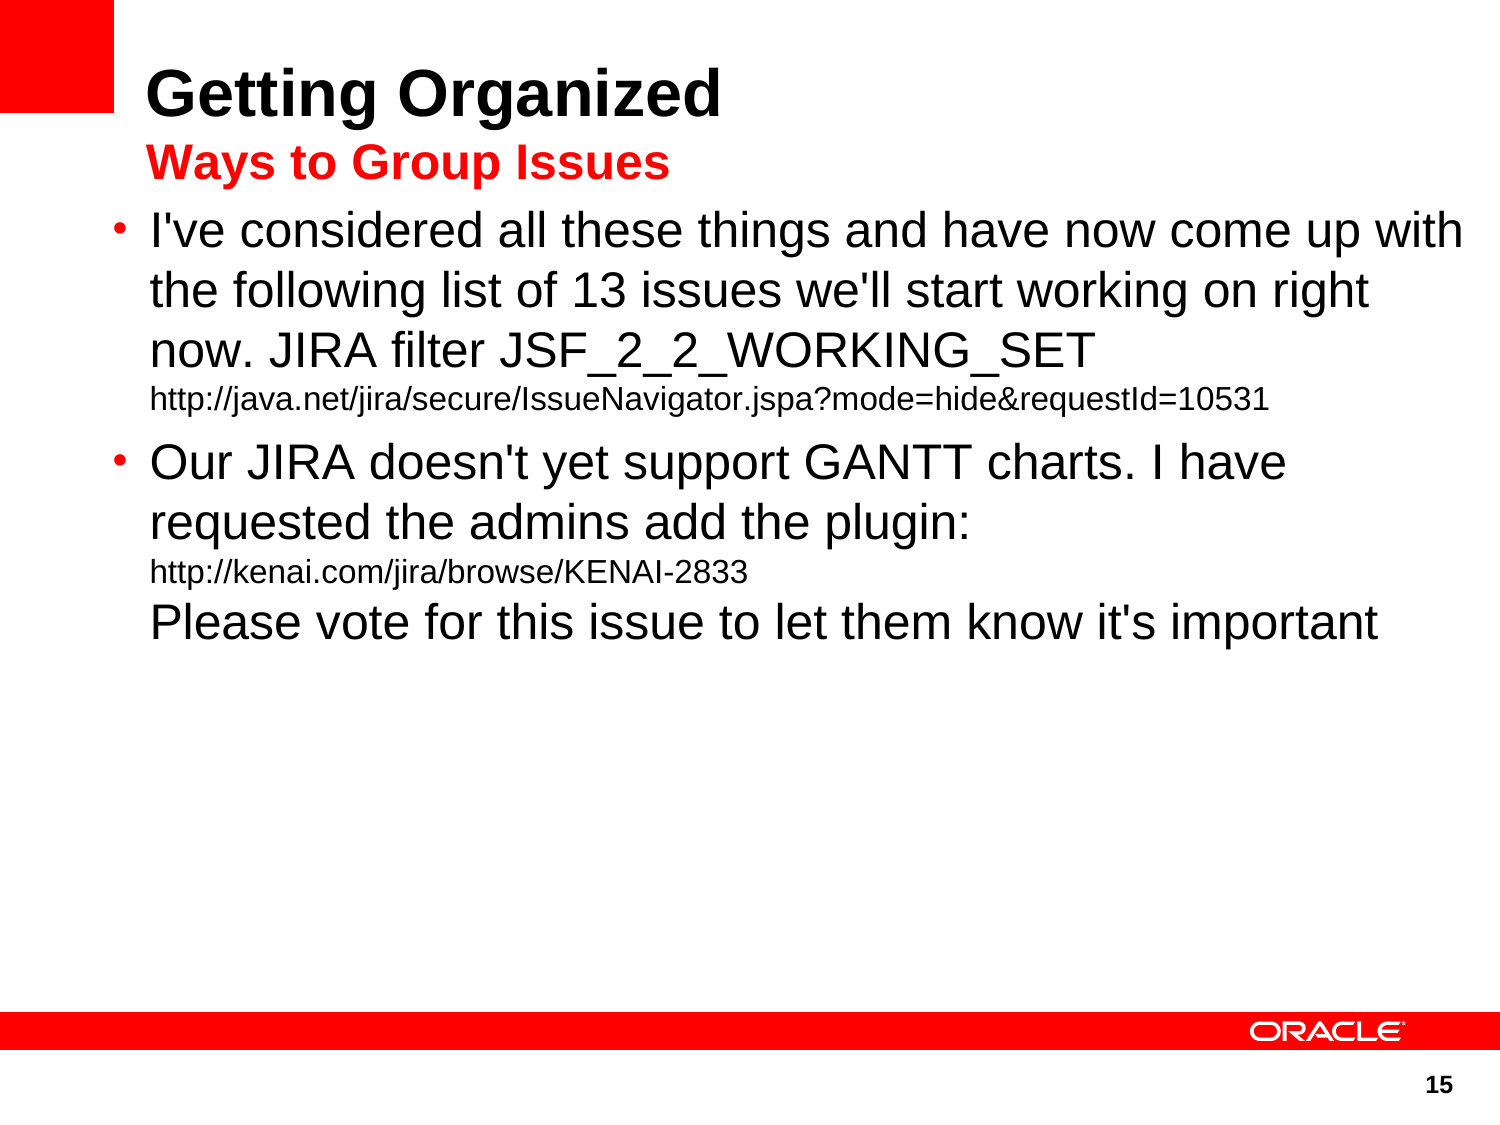

# Getting Organized Ways to Group Issues
I've considered all these things and have now come up with the following list of 13 issues we'll start working on right now. JIRA filter JSF_2_2_WORKING_SET
http://java.net/jira/secure/IssueNavigator.jspa?mode=hide&requestId=10531
Our JIRA doesn't yet support GANTT charts. I have requested the admins add the plugin:
http://kenai.com/jira/browse/KENAI-2833
Please vote for this issue to let them know it's important